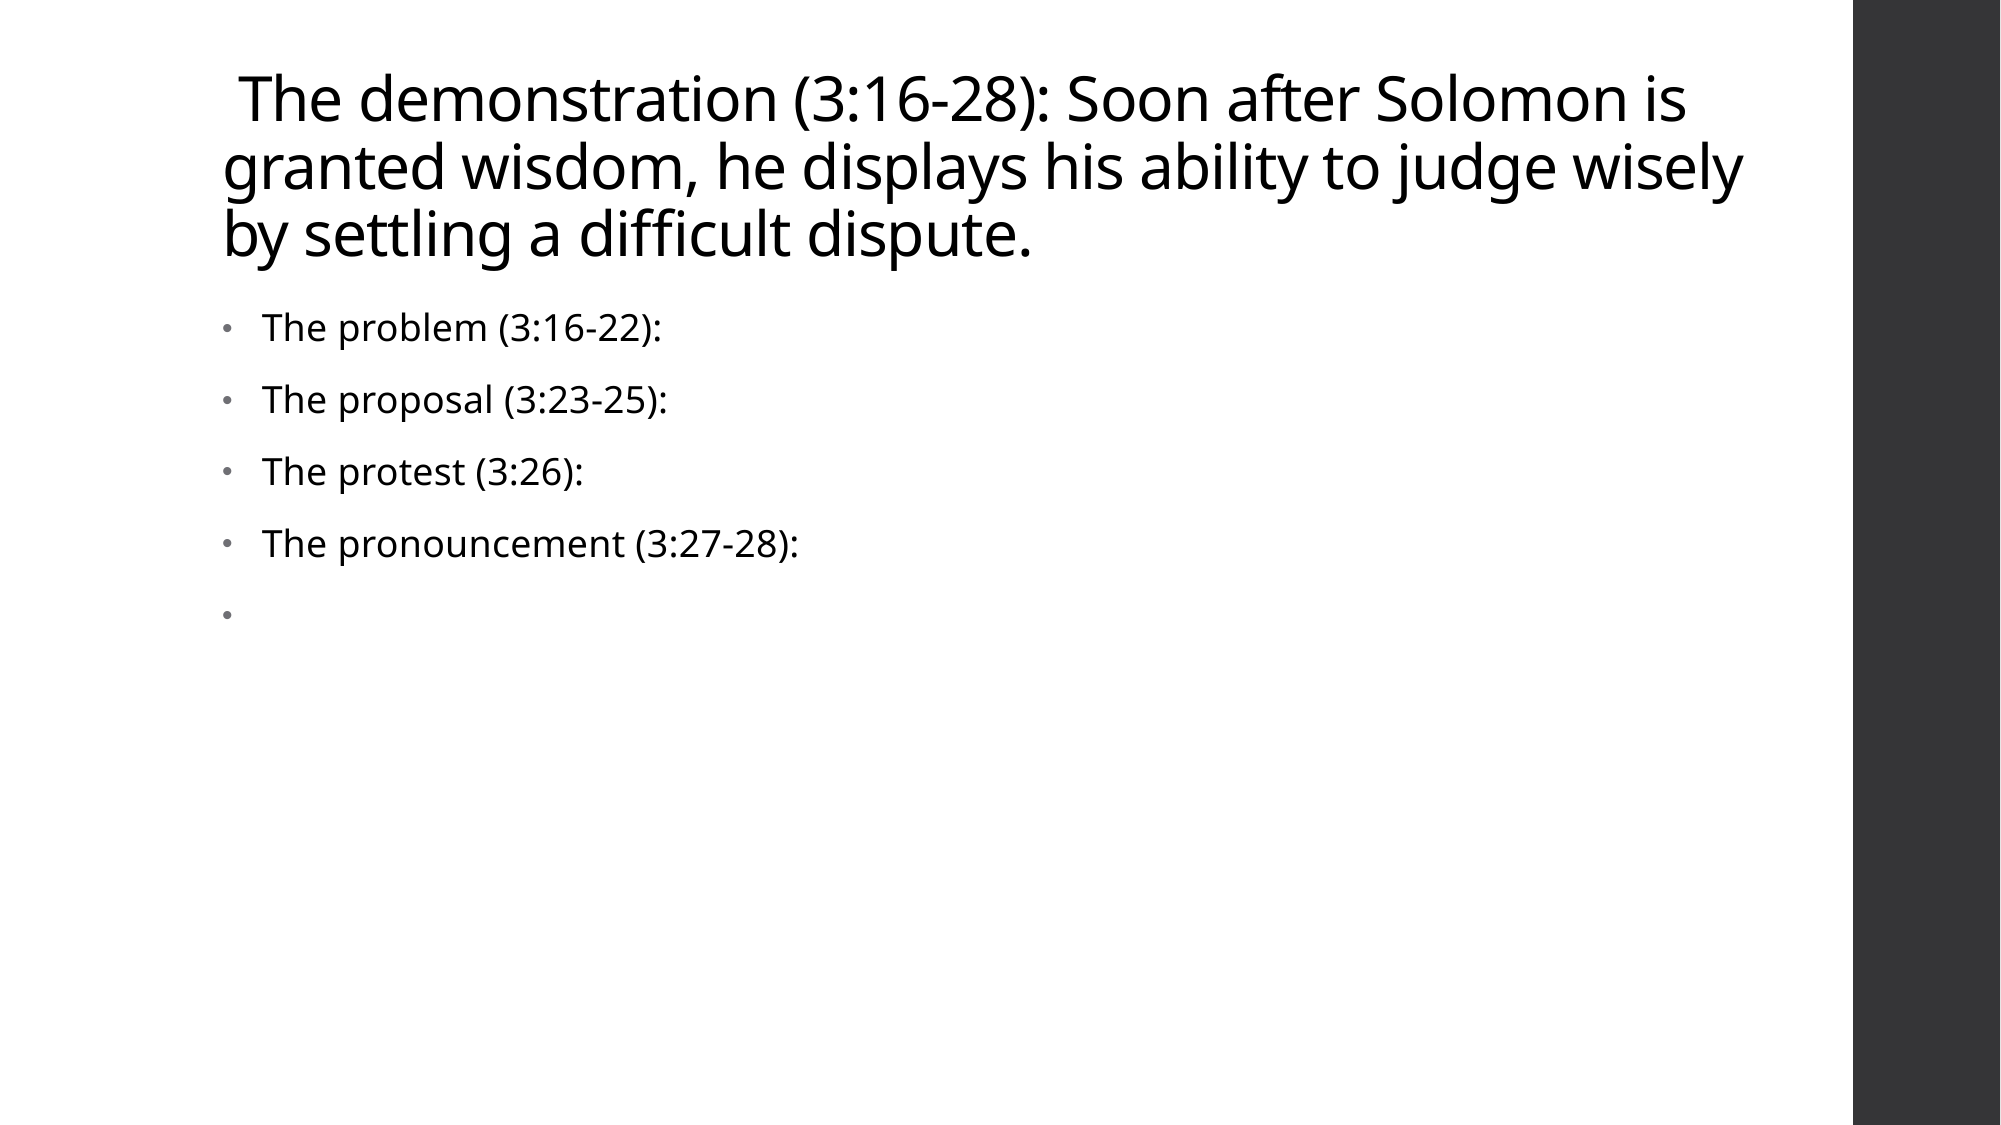

# The demonstration (3:16-28): Soon after Solomon is granted wisdom, he displays his ability to judge wisely by settling a difficult dispute.
 The problem (3:16-22):
 The proposal (3:23-25):
 The protest (3:26):
 The pronouncement (3:27-28):